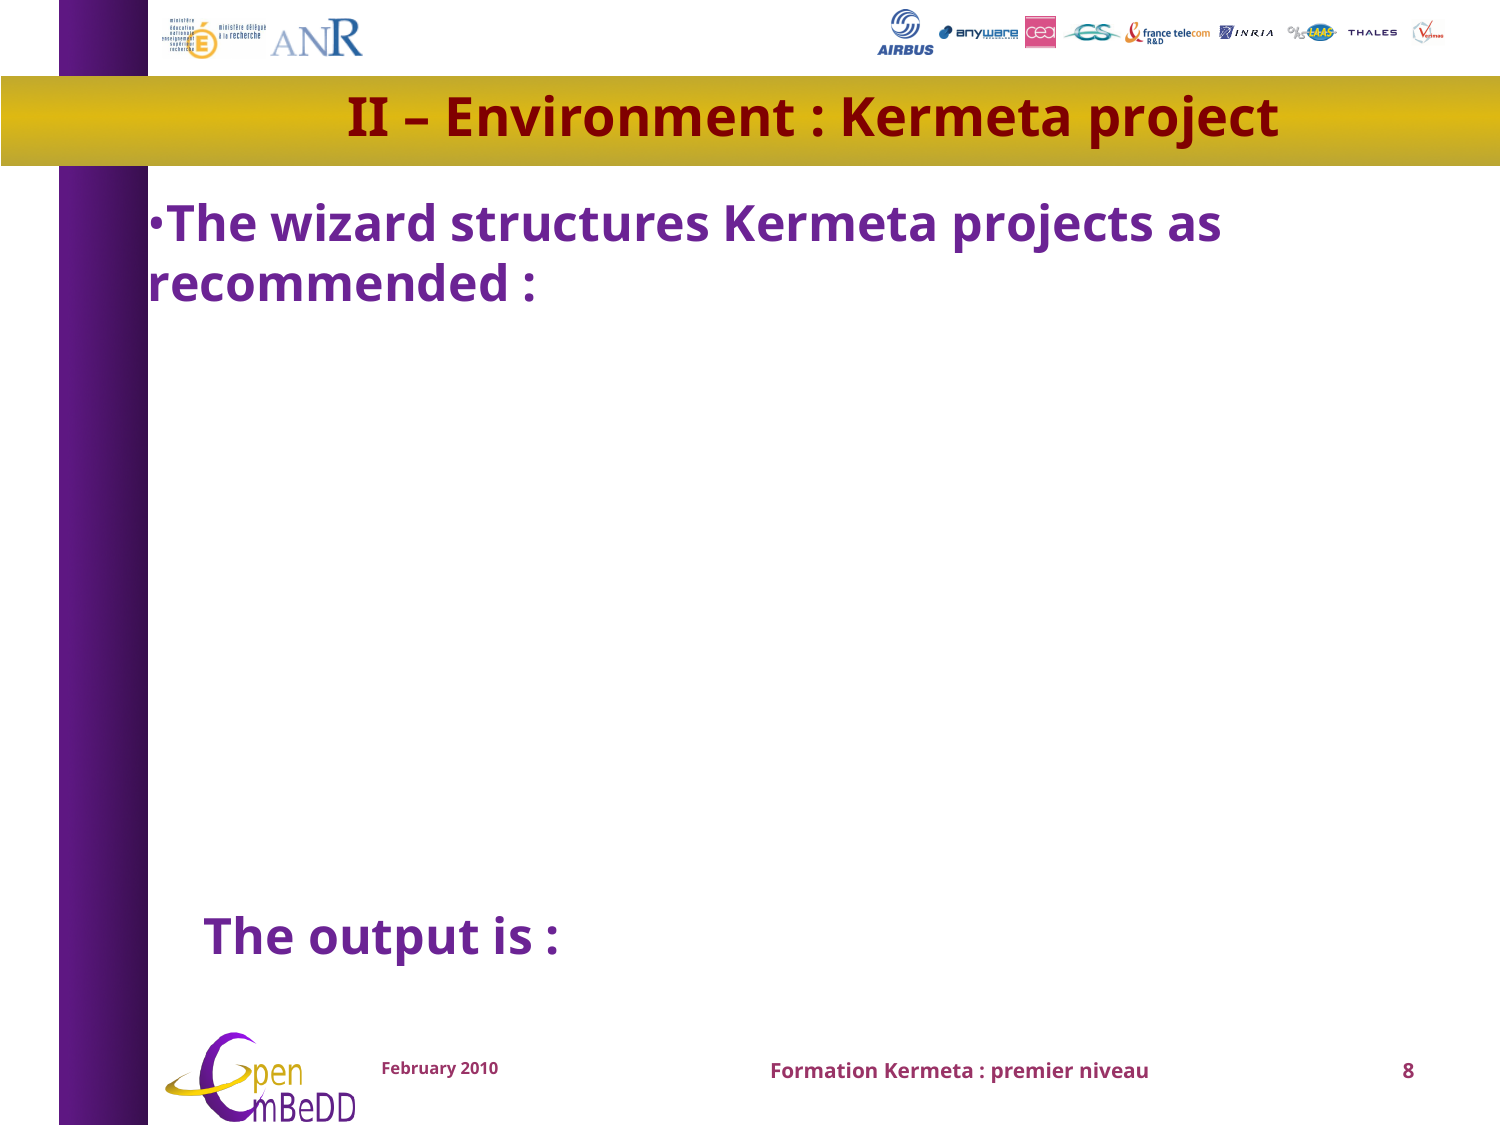

# II – Environment : Kermeta project
The wizard structures Kermeta projects as recommended :
The output is :
Formation Kermeta : premier niveau
February 2010
7